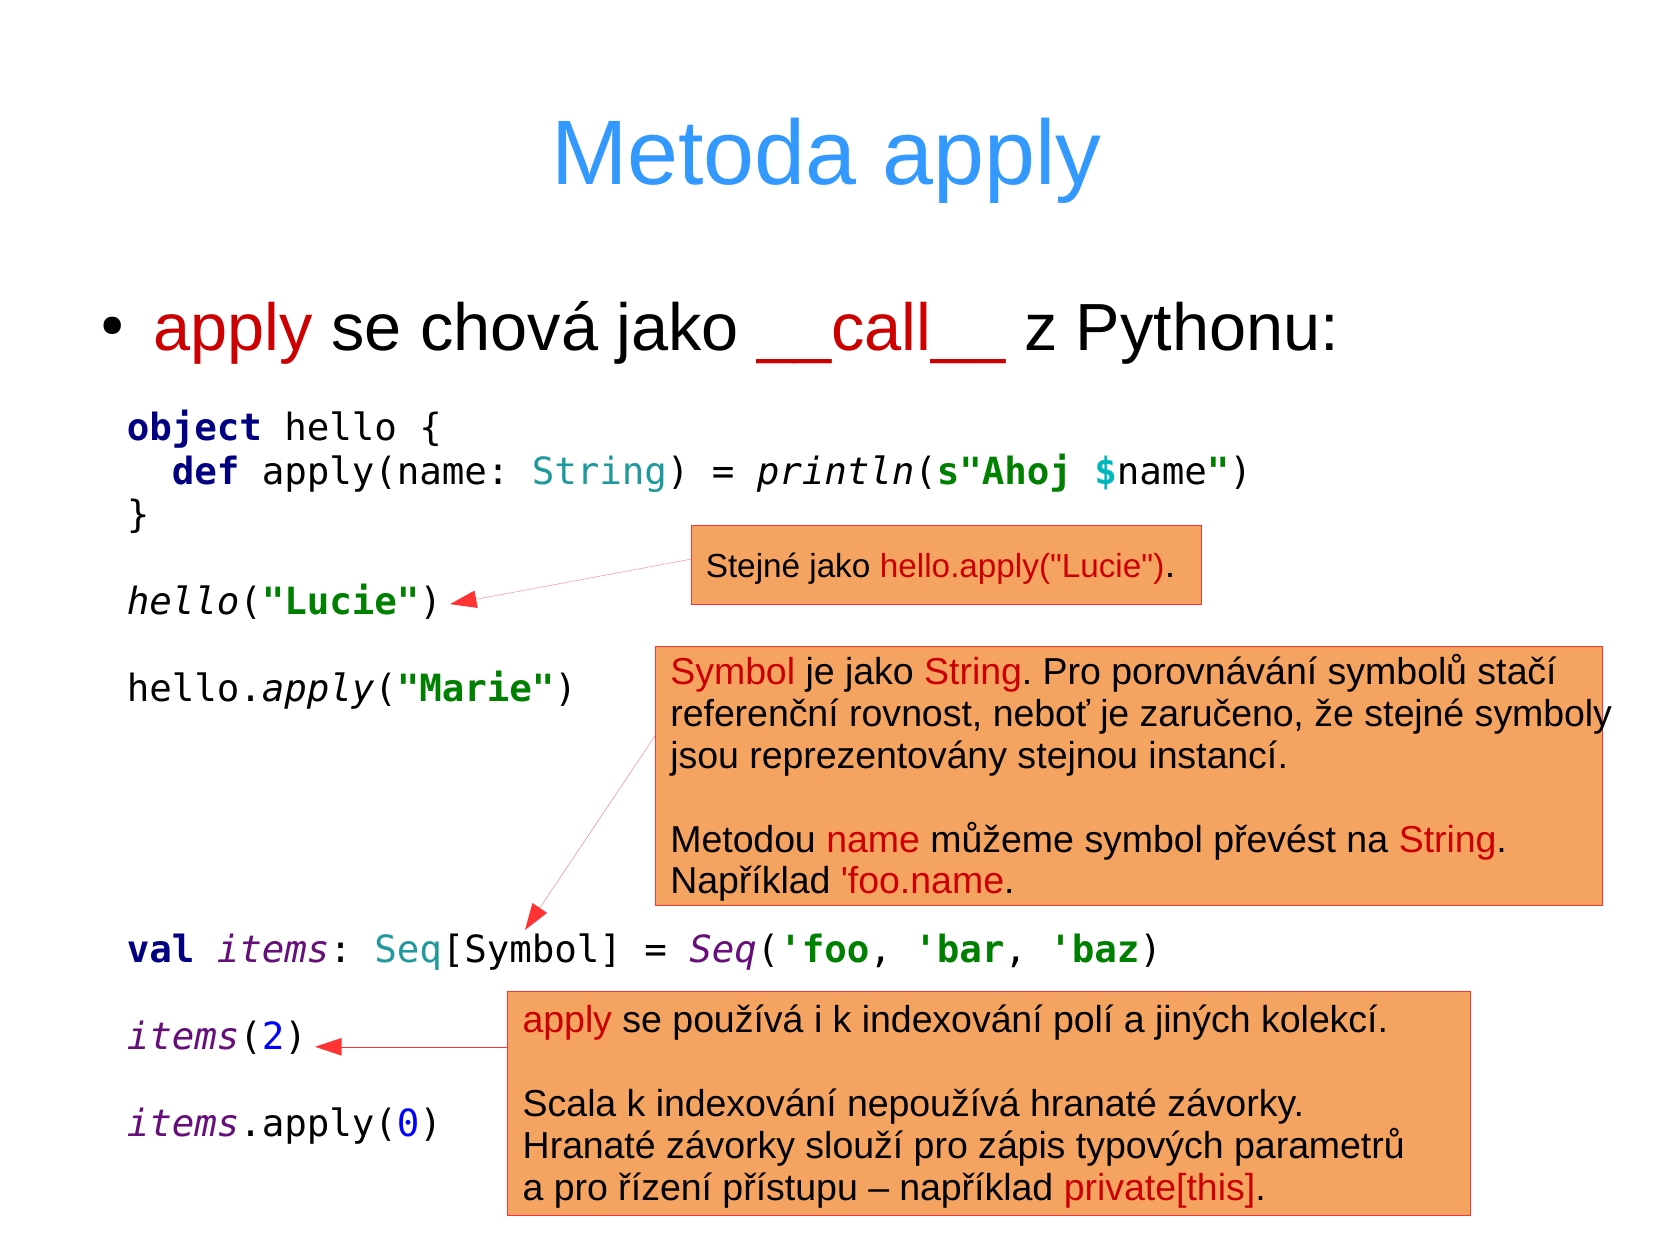

# Metoda apply
apply se chová jako __call__ z Pythonu:
object hello {
 def apply(name: String) = println(s"Ahoj $name")
}
hello("Lucie")
hello.apply("Marie")
val items: Seq[Symbol] = Seq('foo, 'bar, 'baz)
items(2)
items.apply(0)
Stejné jako hello.apply("Lucie").
Symbol je jako String. Pro porovnávání symbolů stačí
referenční rovnost, neboť je zaručeno, že stejné symboly
jsou reprezentovány stejnou instancí.
Metodou name můžeme symbol převést na String.
Například 'foo.name.
apply se používá i k indexování polí a jiných kolekcí.
Scala k indexování nepoužívá hranaté závorky.
Hranaté závorky slouží pro zápis typových parametrů
a pro řízení přístupu – například private[this].